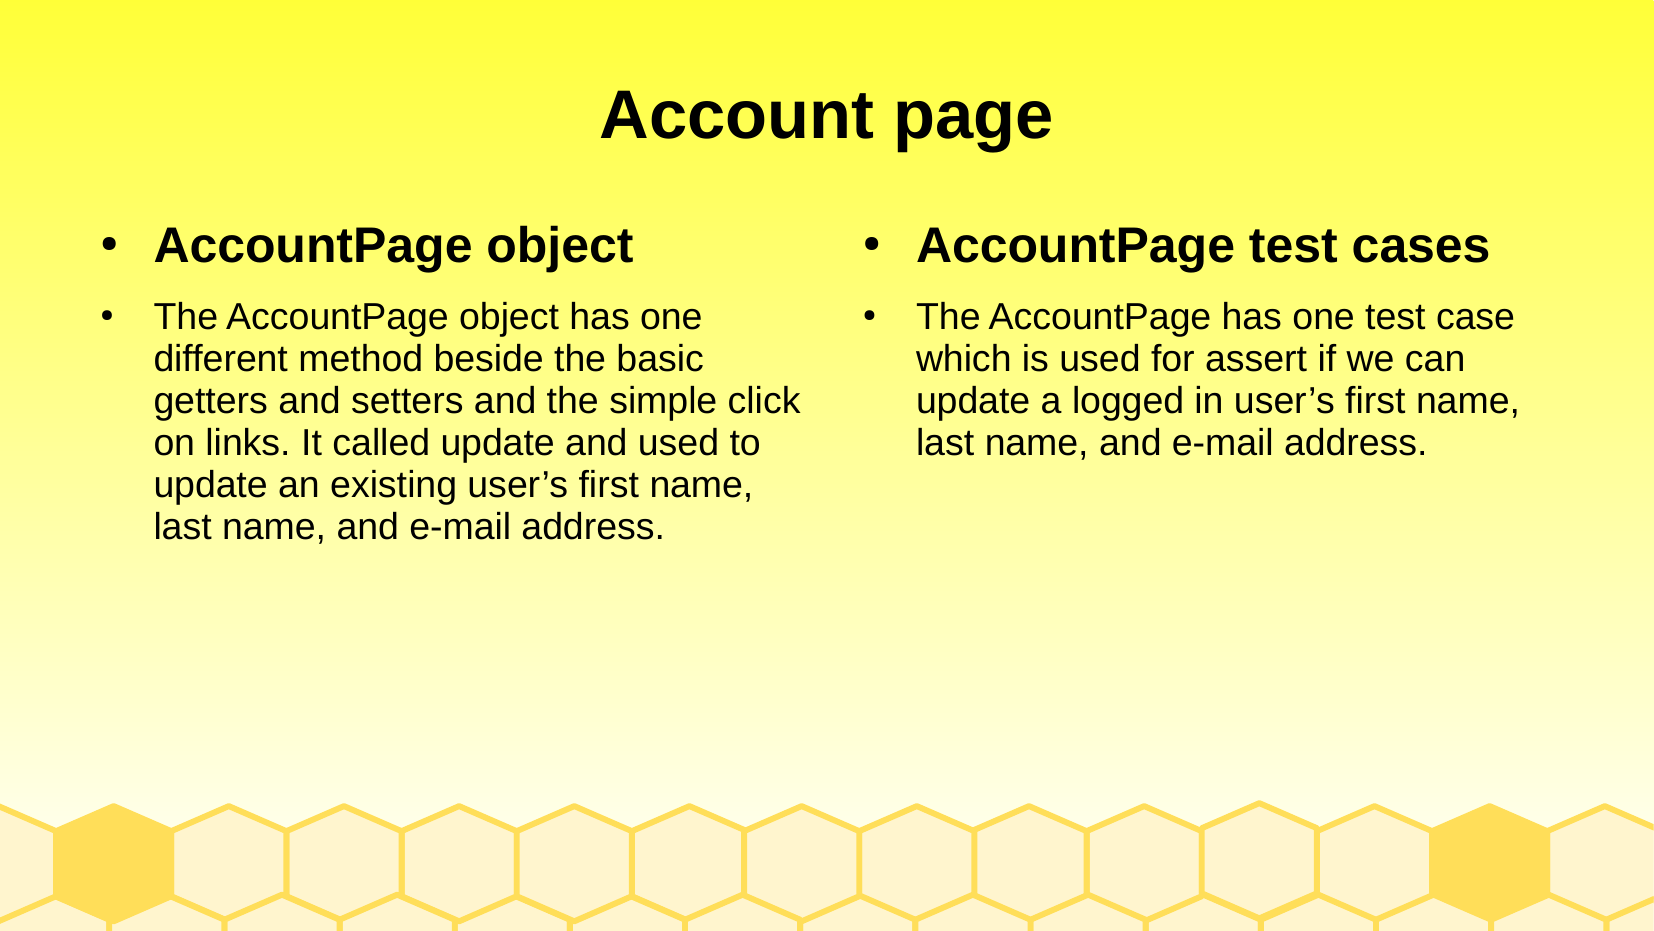

# Account page
AccountPage object
The AccountPage object has one different method beside the basic getters and setters and the simple click on links. It called update and used to update an existing user’s first name, last name, and e-mail address.
AccountPage test cases
The AccountPage has one test case which is used for assert if we can update a logged in user’s first name, last name, and e-mail address.